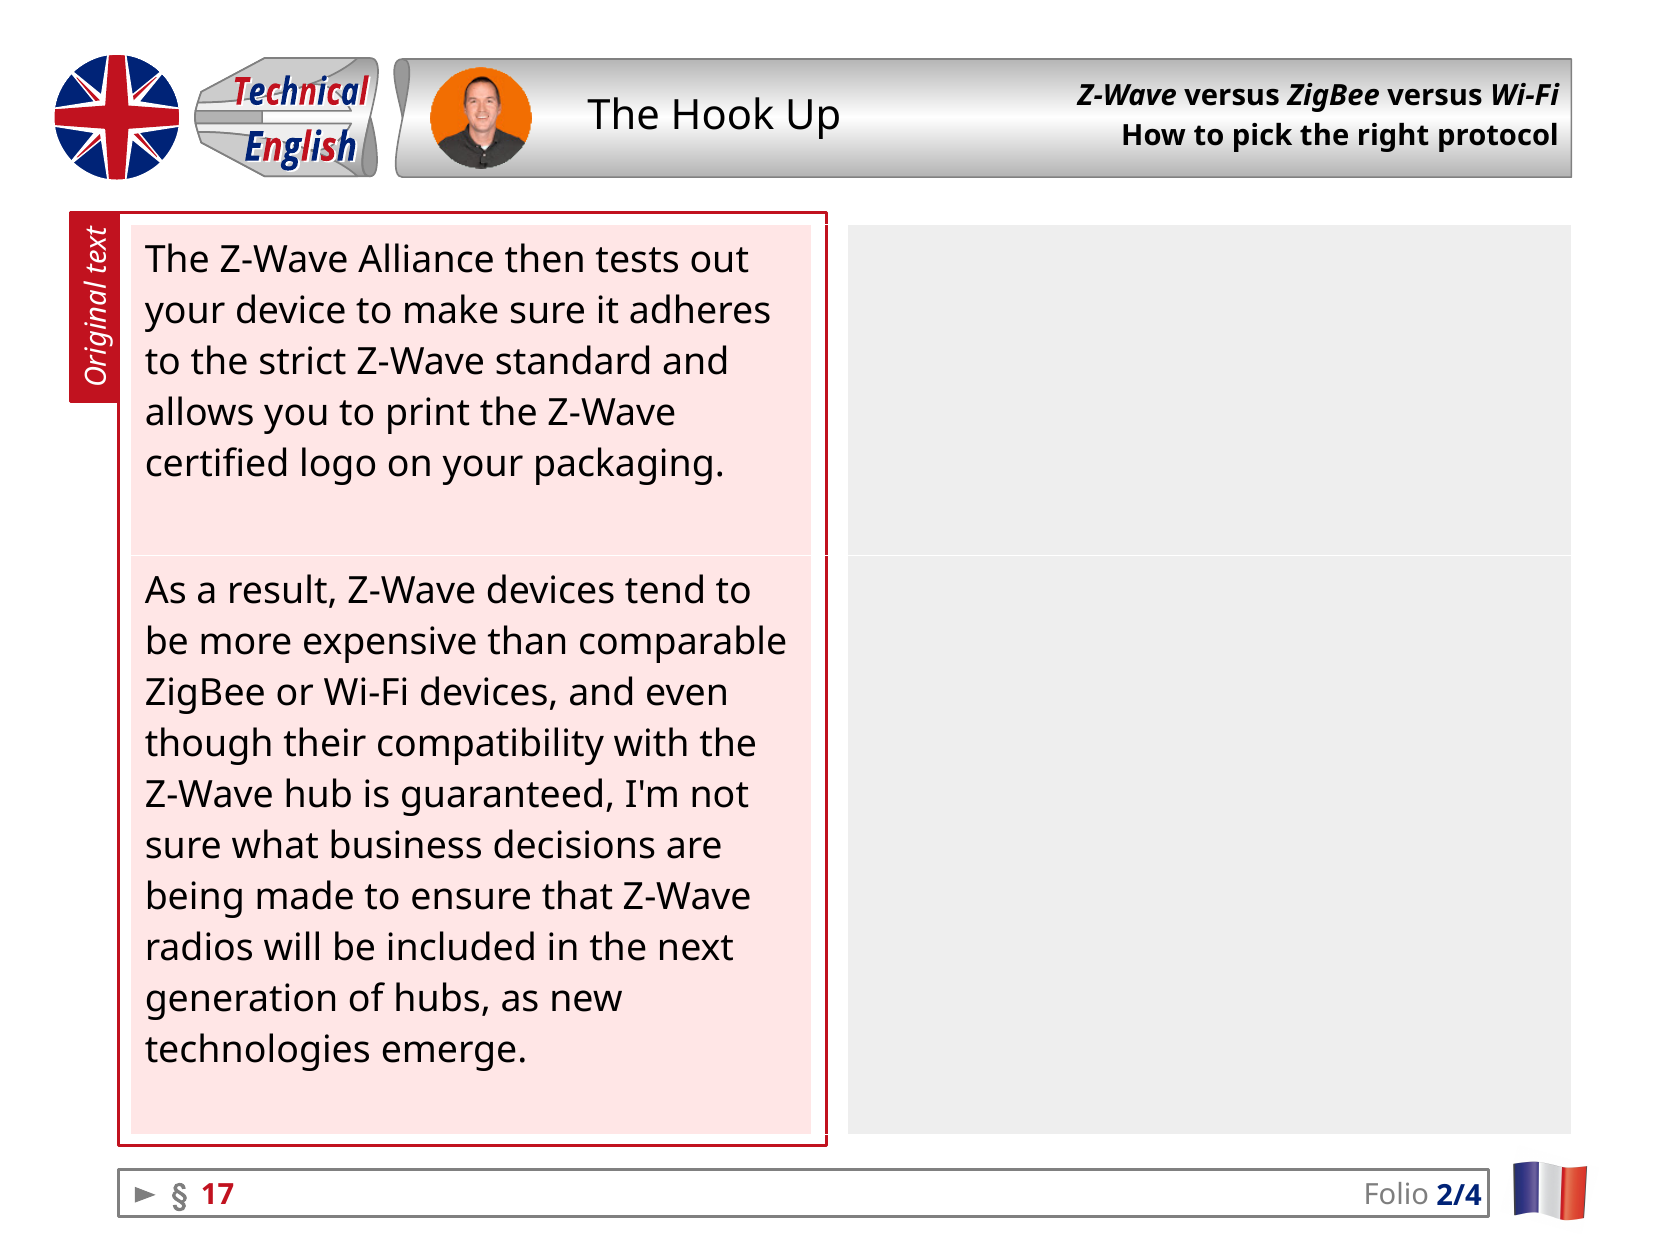

#
| The Z-Wave Alliance then tests out your device to make sure it adheres to the strict Z-Wave standard and allows you to print the Z-Wave certified logo on your packaging. | | |
| --- | --- | --- |
| As a result, Z-Wave devices tend to be more expensive than comparable ZigBee or Wi-Fi devices, and even though their compatibility with the Z-Wave hub is guaranteed, I'm not sure what business decisions are being made to ensure that Z-Wave radios will be included in the next generation of hubs, as new technologies emerge. | | |
17
2/4